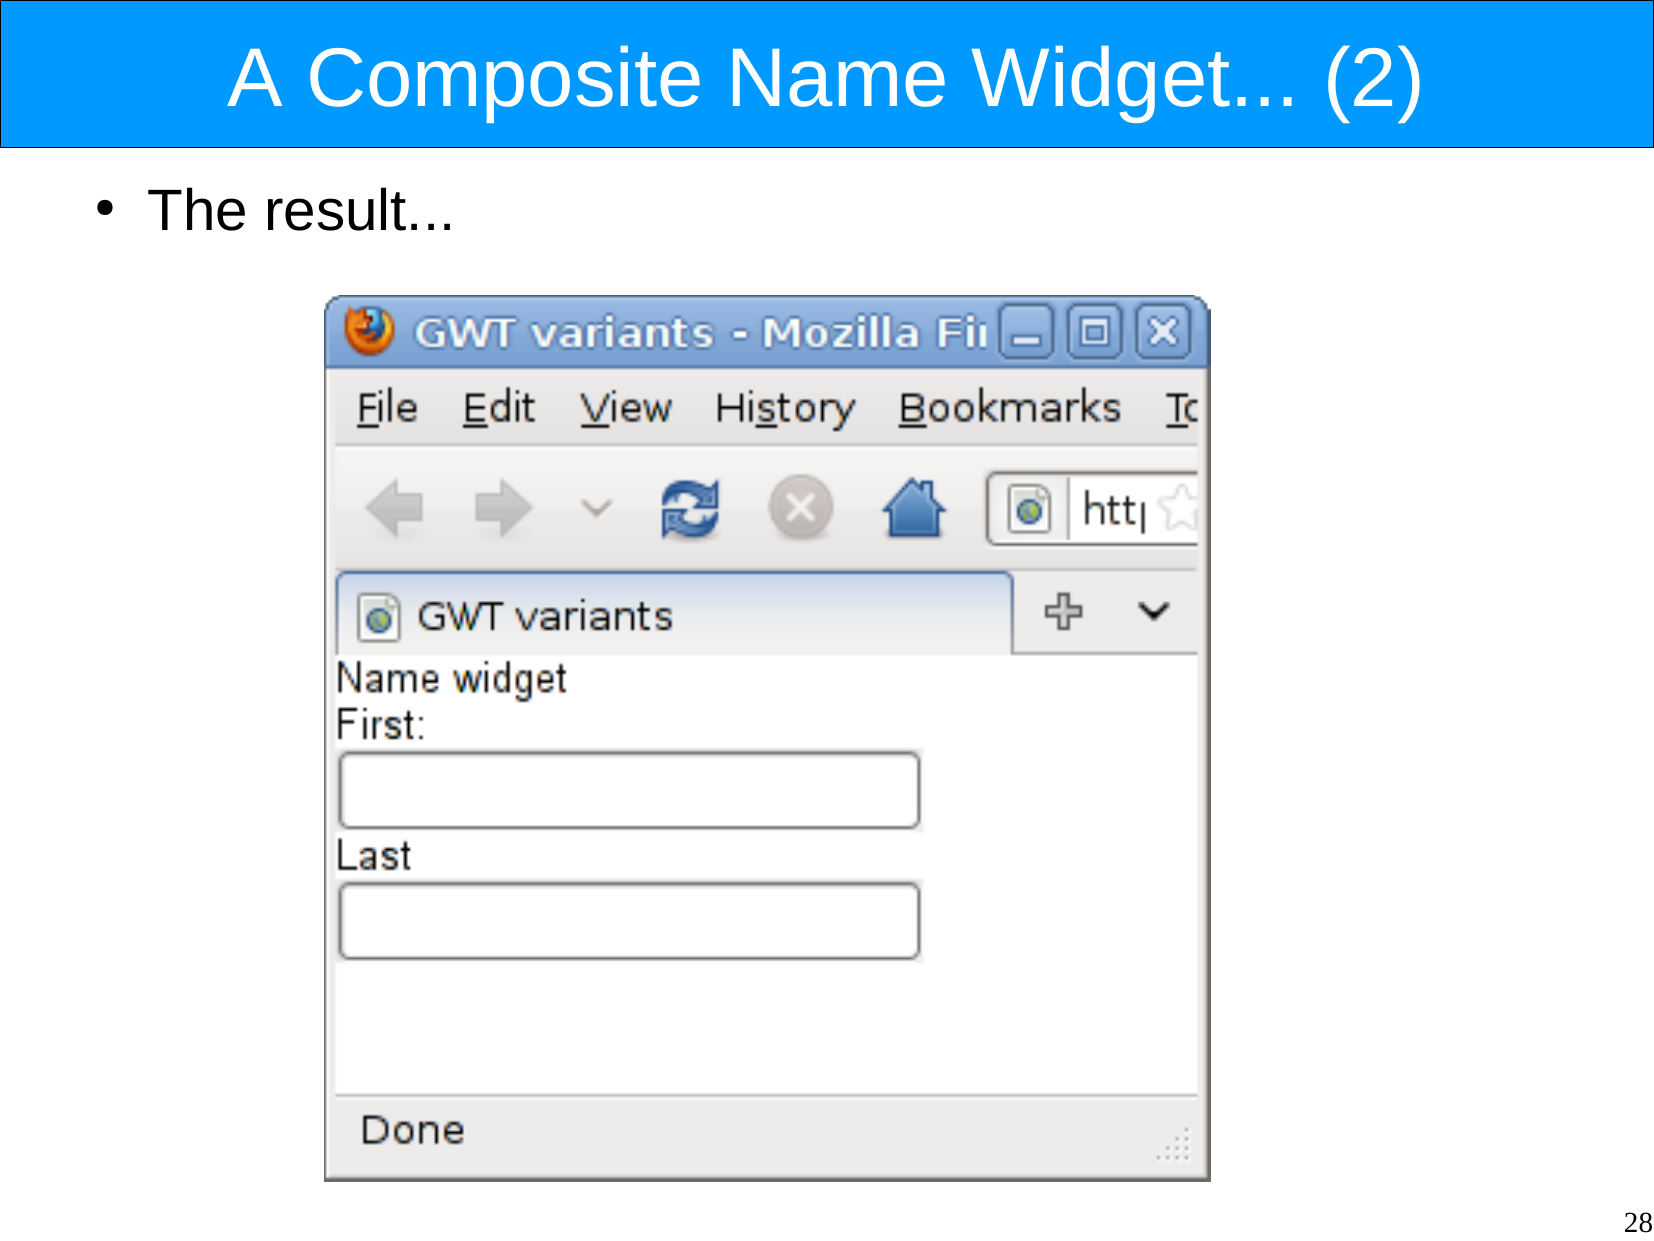

# A Composite Name Widget... (2)
The result...
28